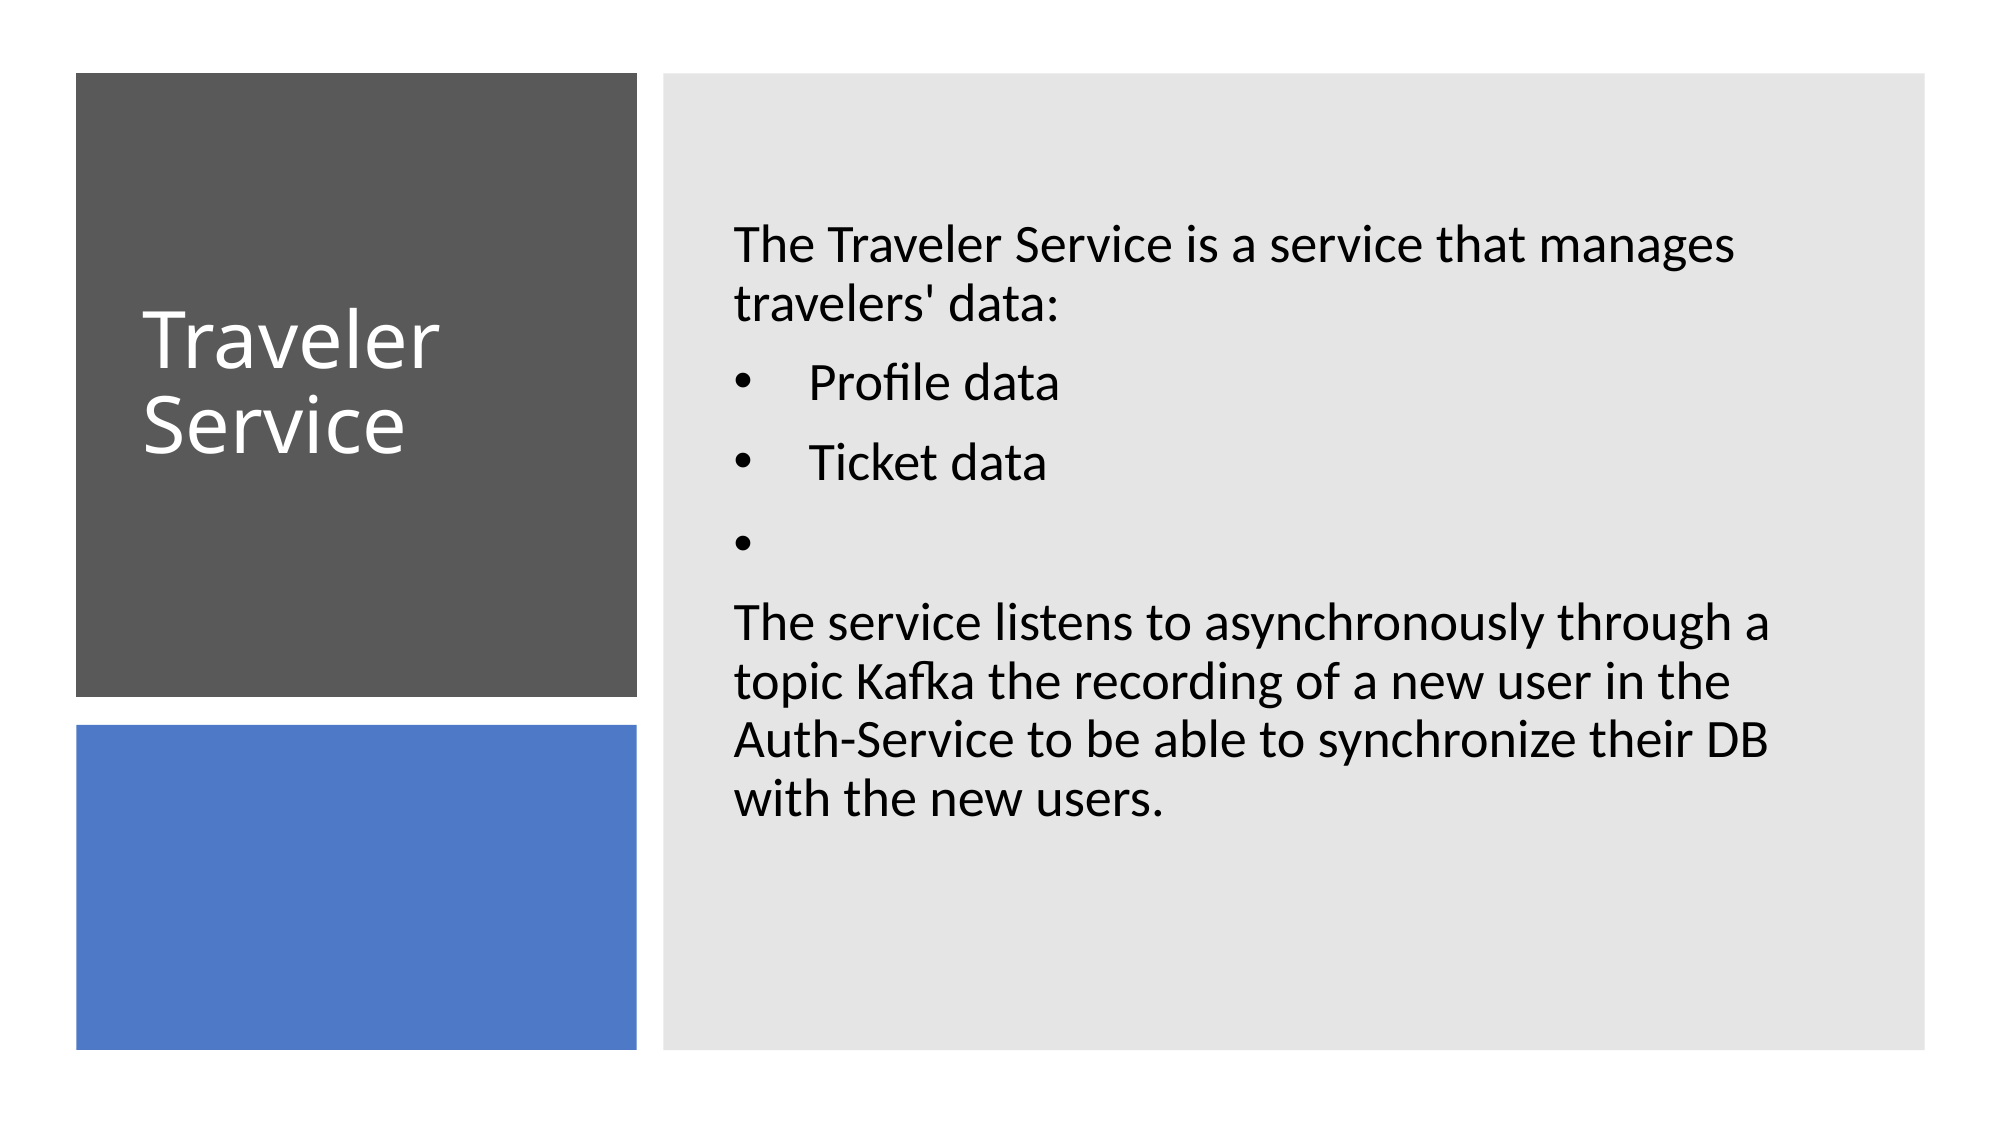

The Traveler Service is a service that manages travelers' data:
Profile data
Ticket data
The service listens to asynchronously through a topic Kafka the recording of a new user in the Auth-Service to be able to synchronize their DB with the new users.
# Traveler Service